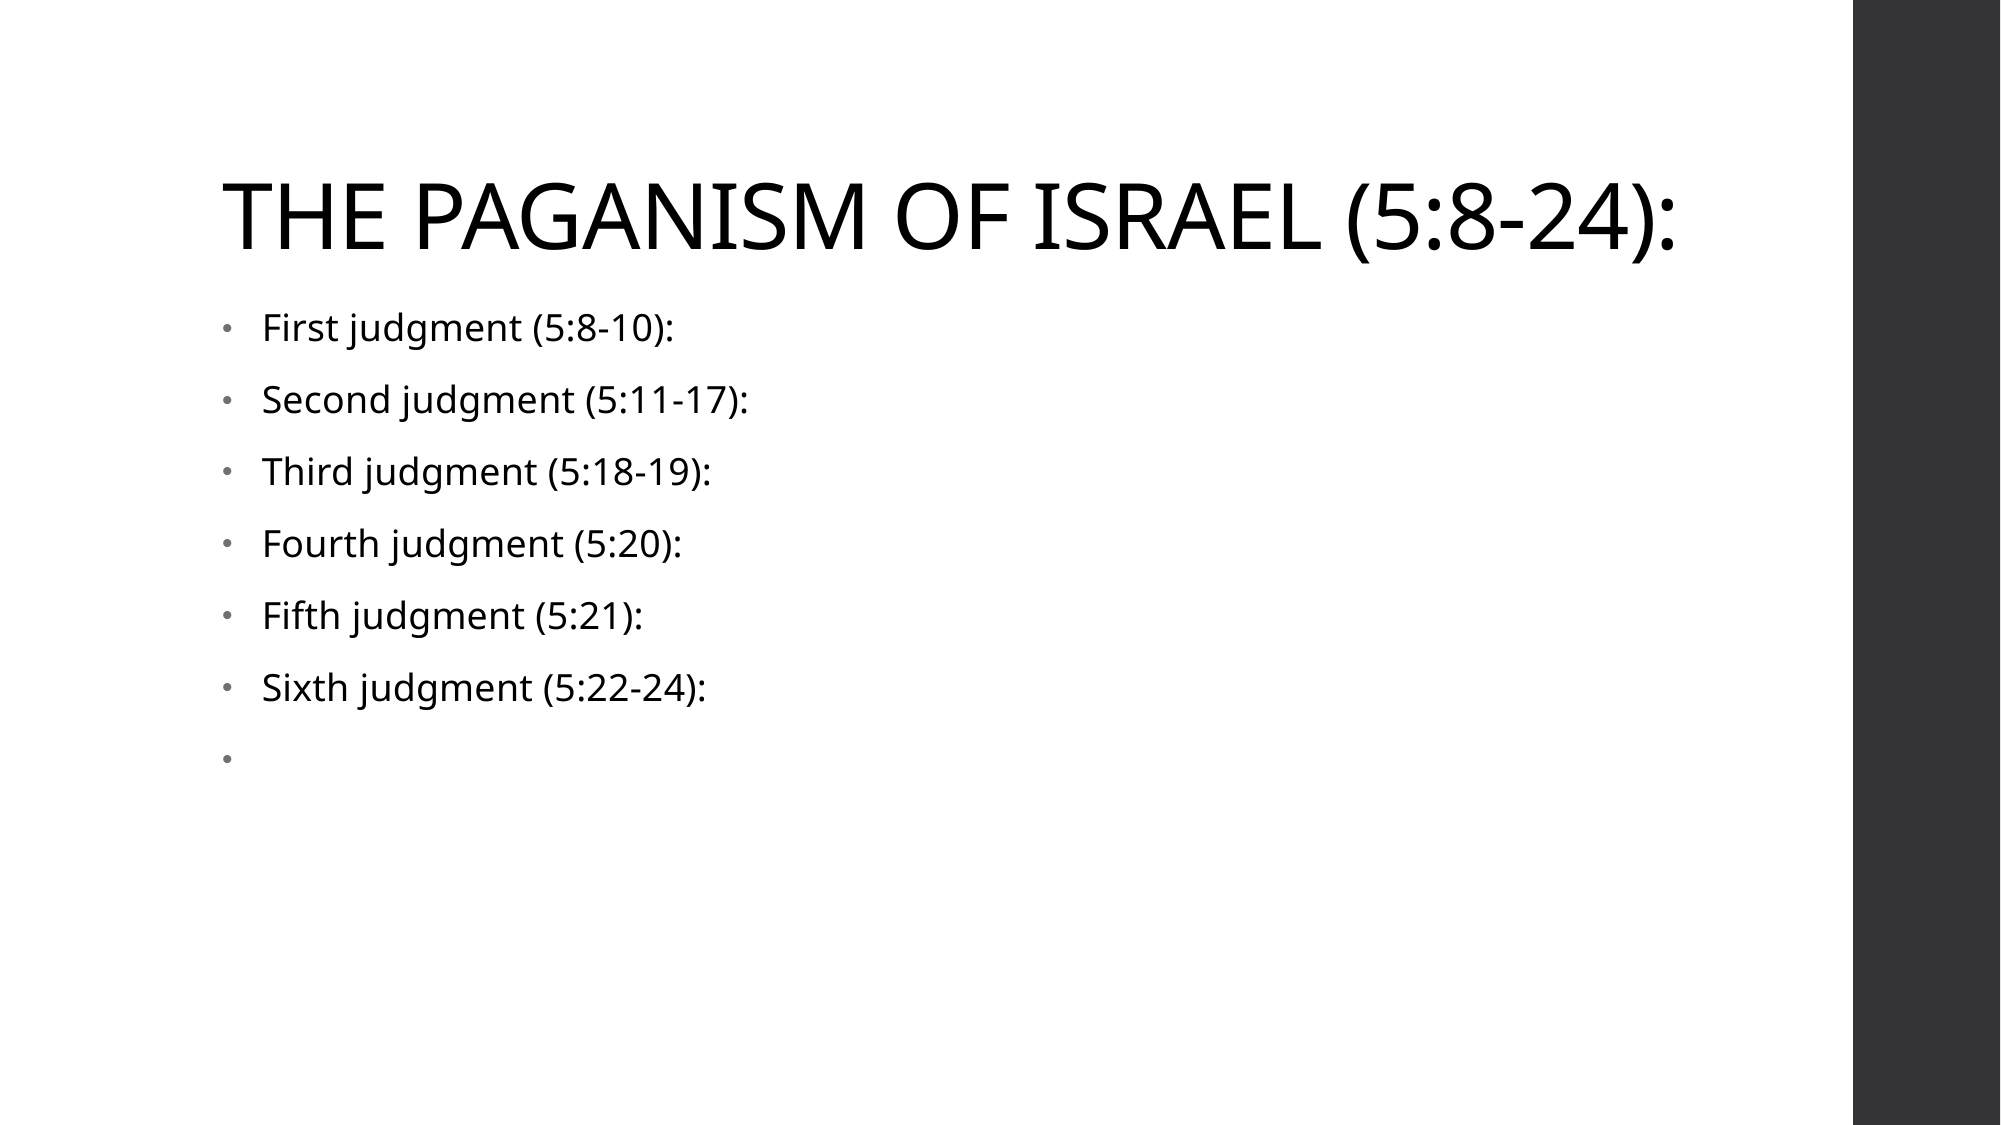

# THE PAGANISM OF ISRAEL (5:8-24):
 First judgment (5:8-10):
 Second judgment (5:11-17):
 Third judgment (5:18-19):
 Fourth judgment (5:20):
 Fifth judgment (5:21):
 Sixth judgment (5:22-24):